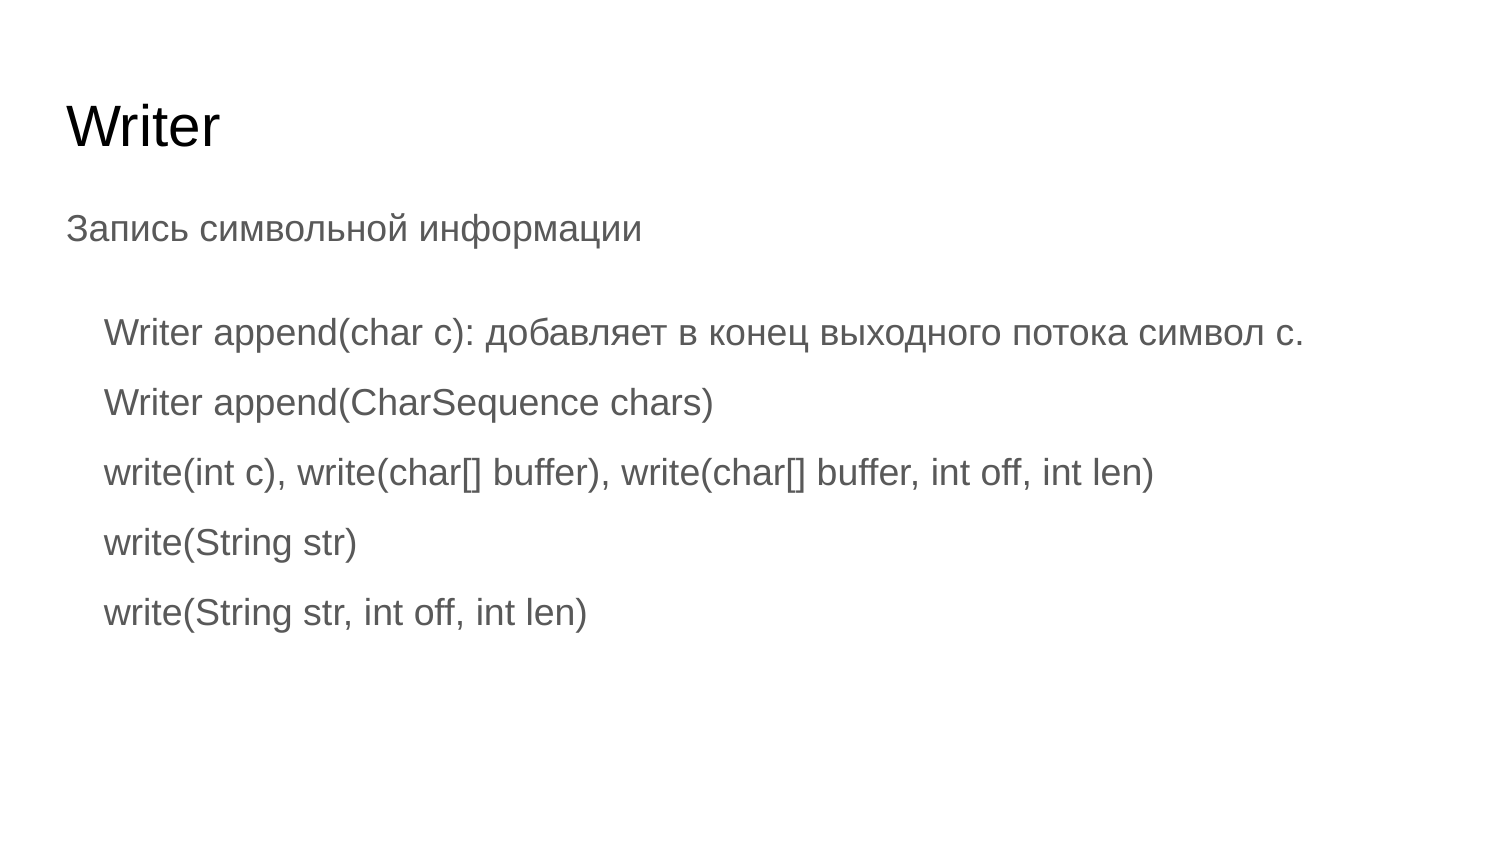

# Writer
Запись символьной информации
Writer append(char c): добавляет в конец выходного потока символ c.
Writer append(CharSequence chars)
write(int c), write(char[] buffer), write(char[] buffer, int off, int len)
write(String str)
write(String str, int off, int len)